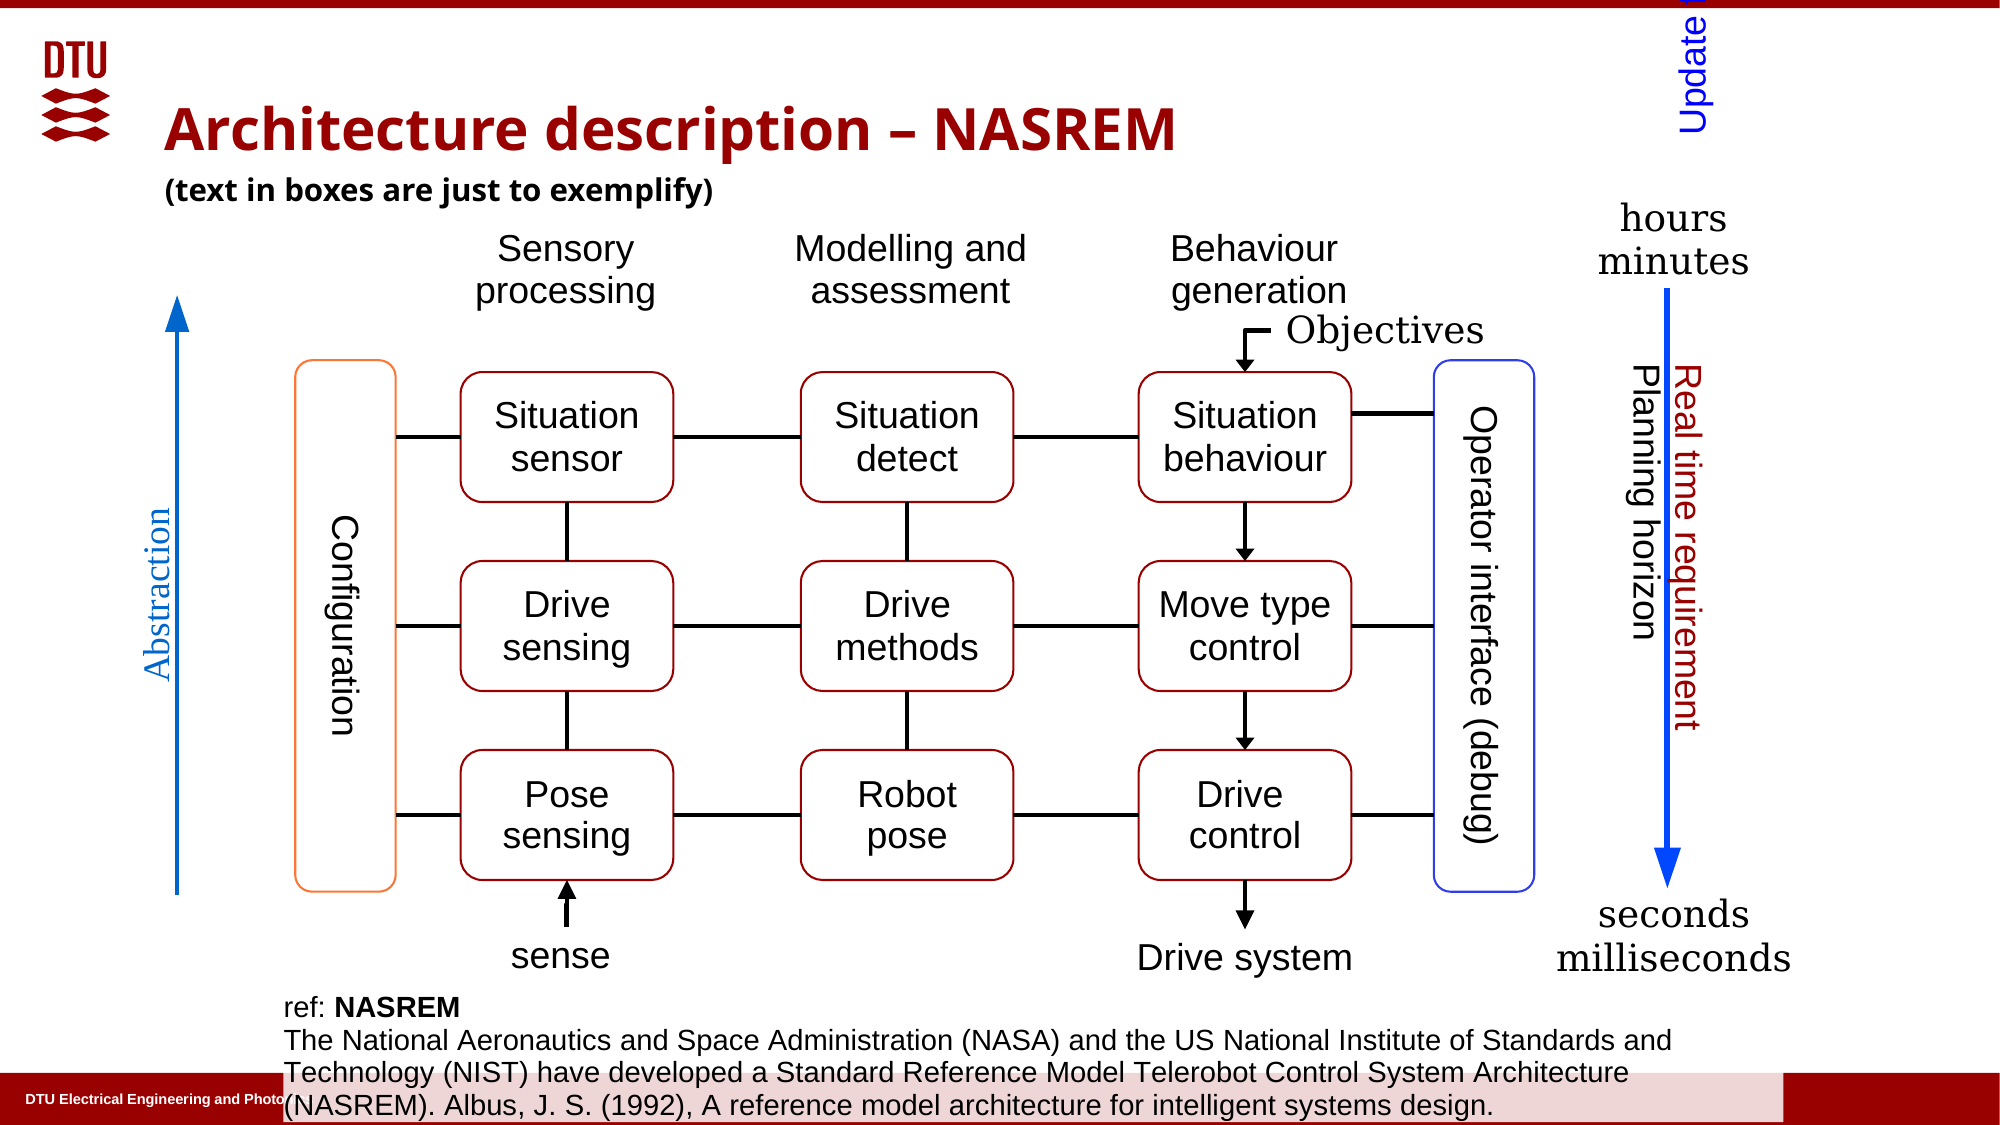

# Architecture description – NASREM (text in boxes are just to exemplify)
hours
minutes
Sensory
processing
Modelling and
assessment
Behaviour
generation
Objectives
Situation
sensor
Situation
detect
Situation
behaviour
Drive
sensing
Drive
methods
Move type
control
Configuration
Operator interface (debug)
Pose
sensing
Robot
pose
Drive
control
sense
Drive system
Update frequency
Abstraction
Real time requirement
Planning horizon
seconds
milliseconds
ref: NASREM
The National Aeronautics and Space Administration (NASA) and the US National Institute of Standards and Technology (NIST) have developed a Standard Reference Model Telerobot Control System Architecture (NASREM). Albus, J. S. (1992), A reference model architecture for intelligent systems design.